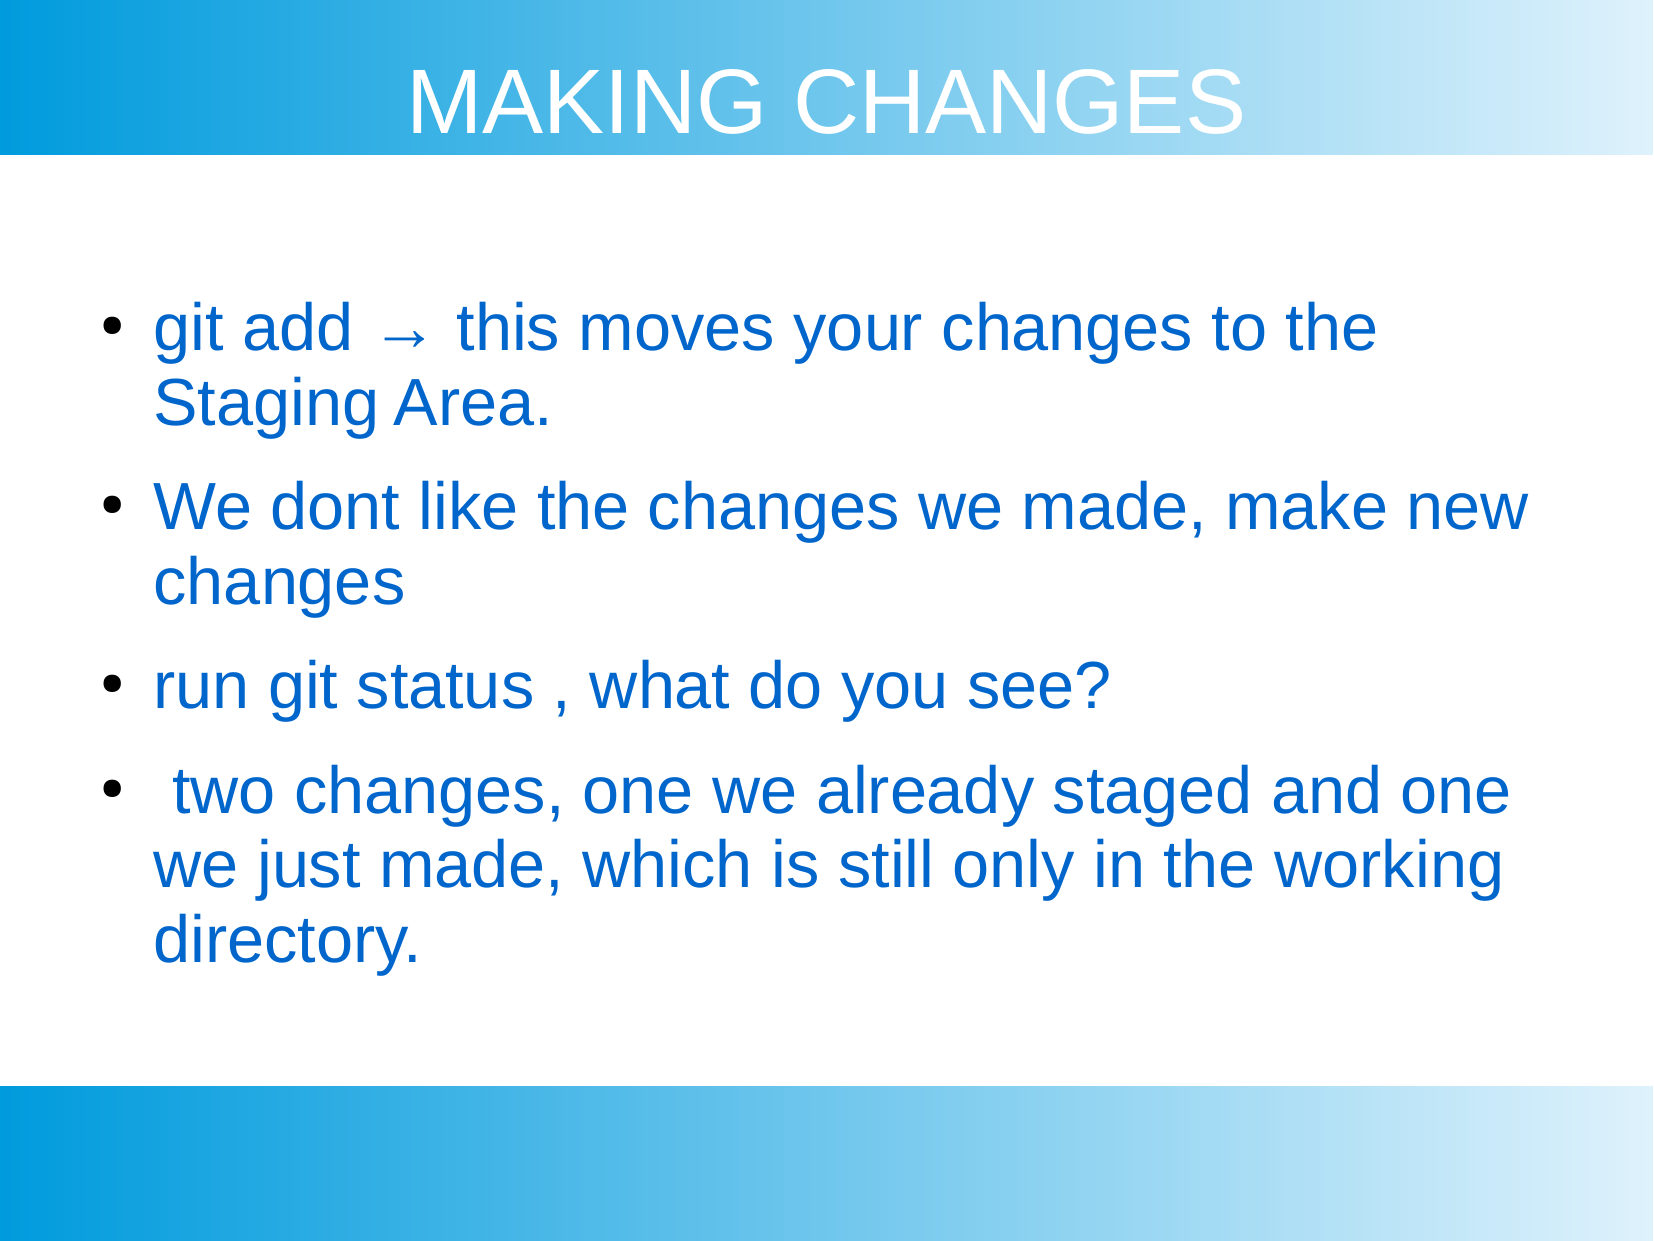

# MAKING CHANGES
git add → this moves your changes to the Staging Area.
We dont like the changes we made, make new changes
run git status , what do you see?
 two changes, one we already staged and one we just made, which is still only in the working directory.